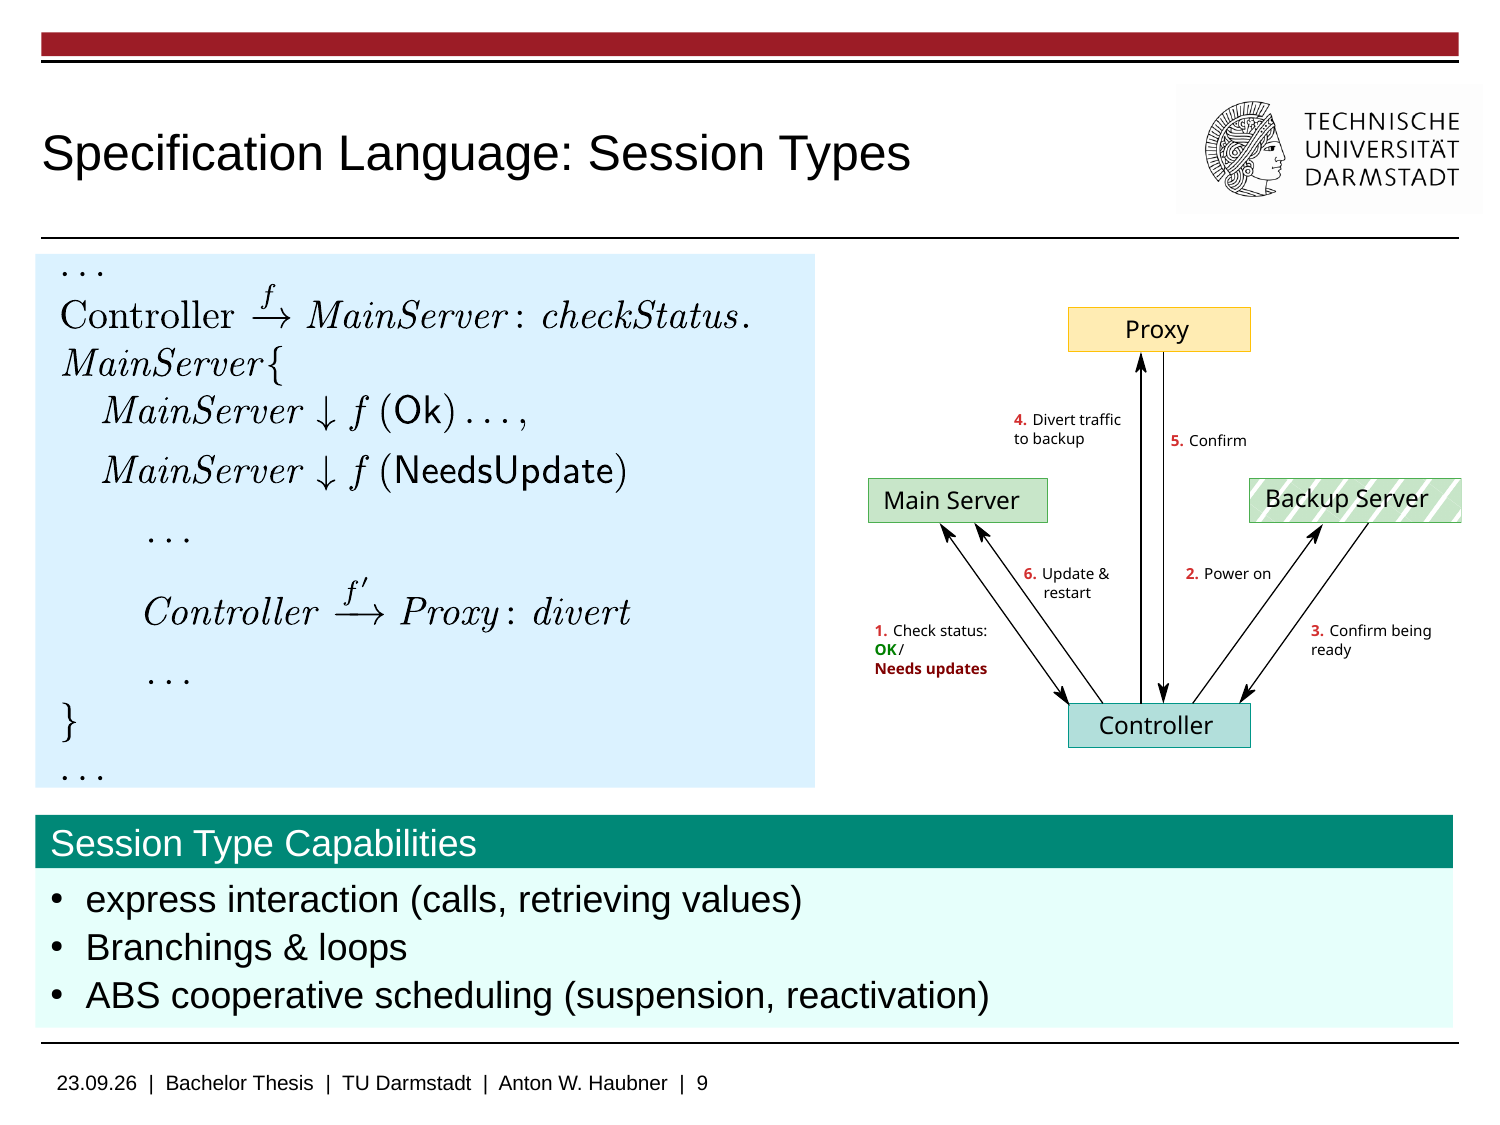

# Specification Language: Session Types
Session Type Capabilities
express interaction (calls, retrieving values)
Branchings & loops
ABS cooperative scheduling (suspension, reactivation)